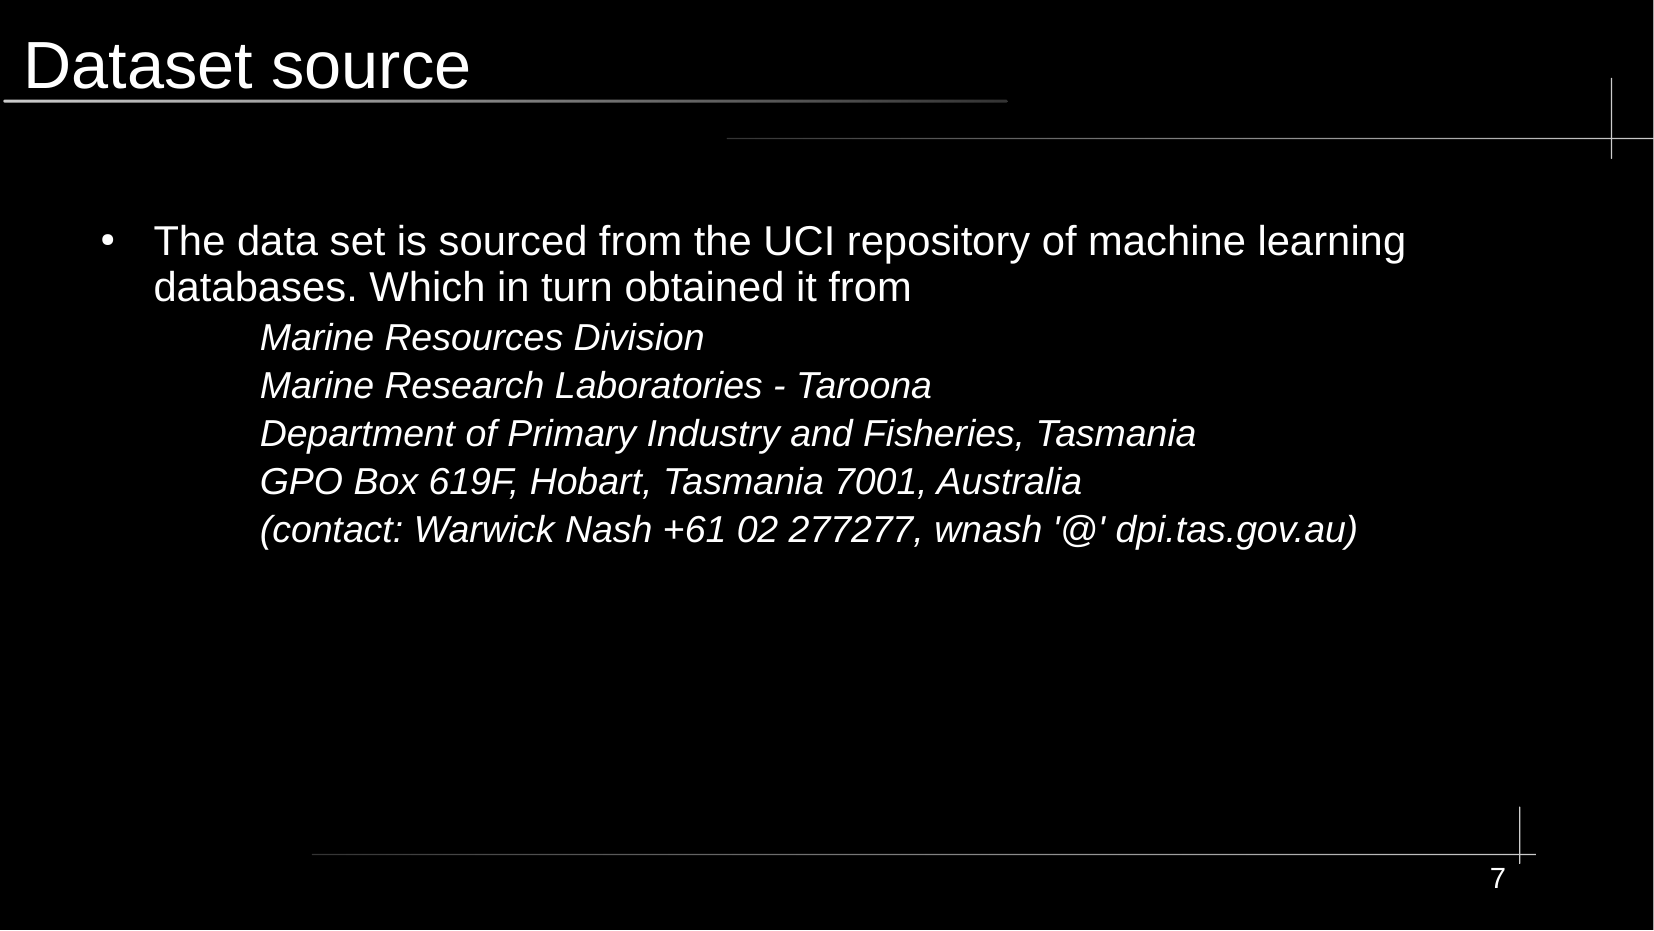

# Dataset source
The data set is sourced from the UCI repository of machine learning databases. Which in turn obtained it from
Marine Resources Division
Marine Research Laboratories - Taroona
Department of Primary Industry and Fisheries, Tasmania
GPO Box 619F, Hobart, Tasmania 7001, Australia
(contact: Warwick Nash +61 02 277277, wnash '@' dpi.tas.gov.au)
7